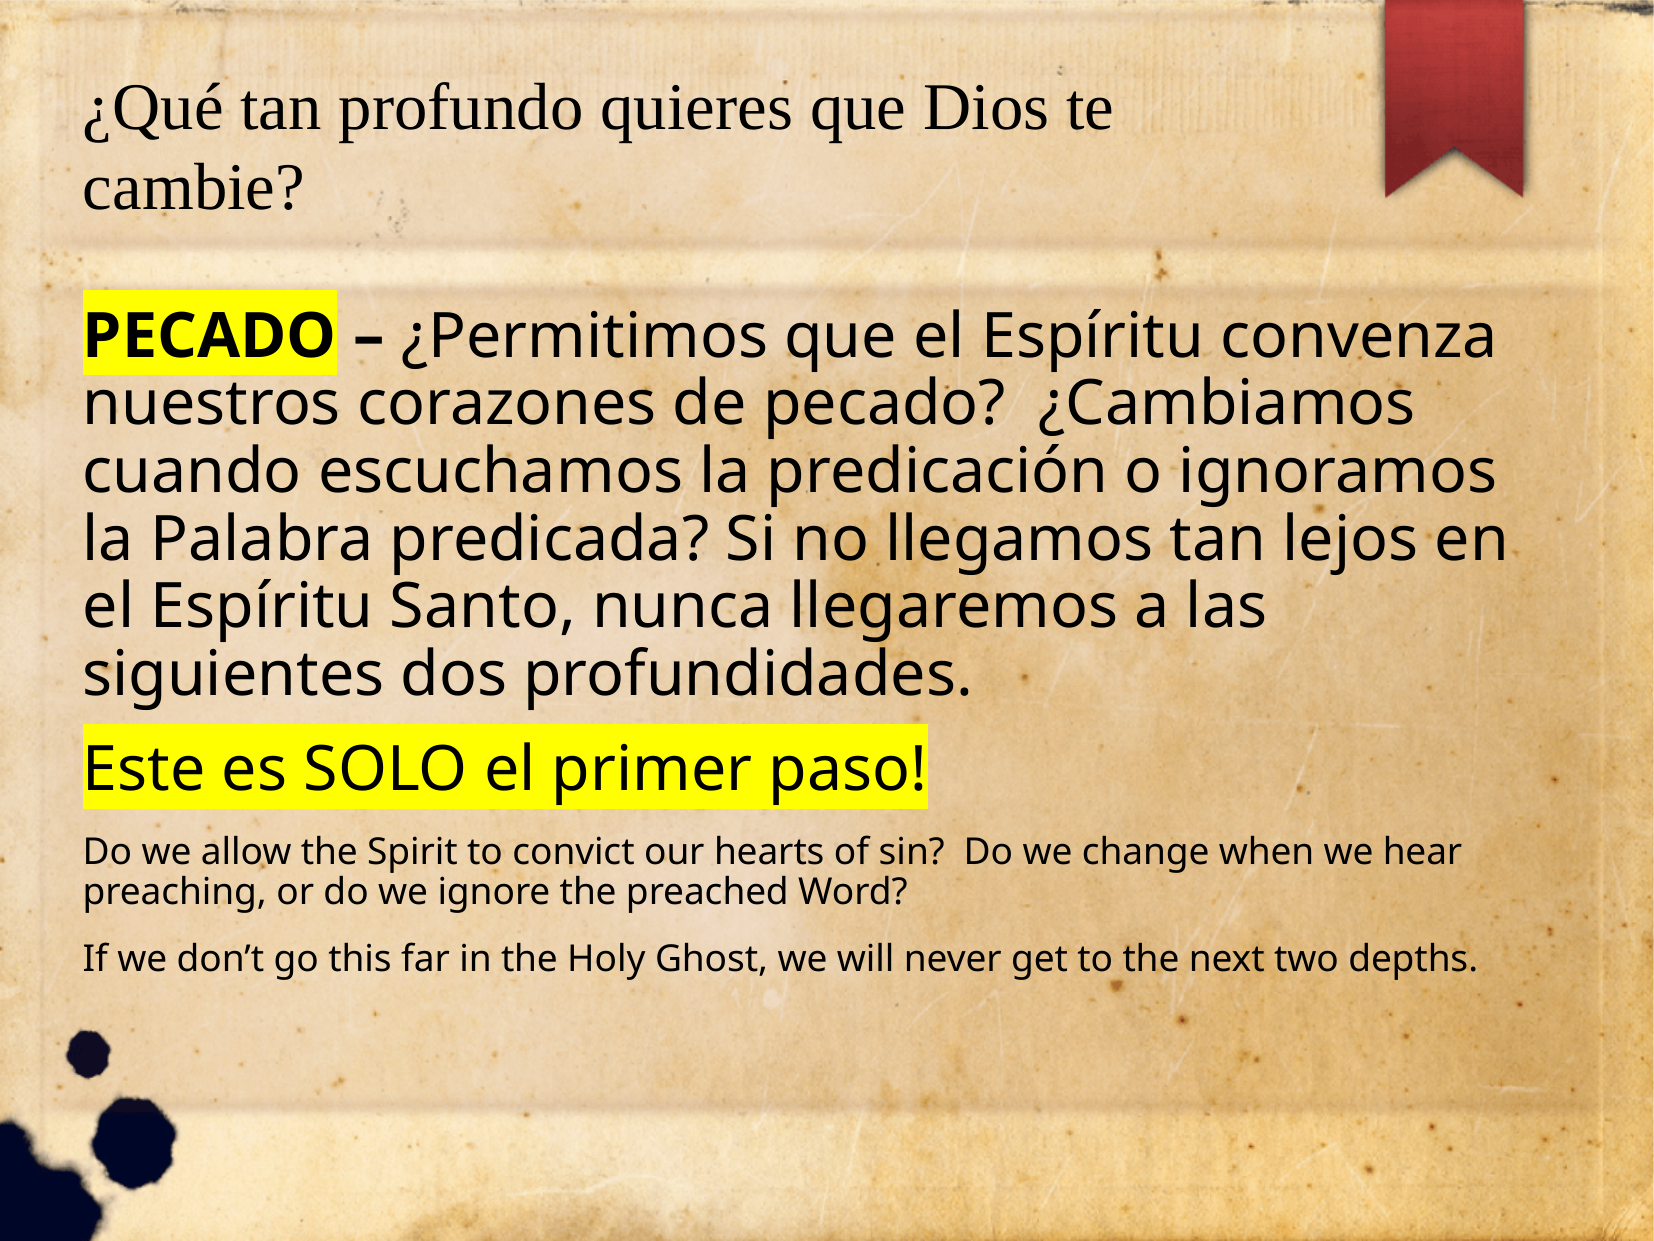

# ¿Qué tan profundo quieres que Dios te cambie?
PECADO – ¿Permitimos que el Espíritu convenza nuestros corazones de pecado? ¿Cambiamos cuando escuchamos la predicación o ignoramos la Palabra predicada? Si no llegamos tan lejos en el Espíritu Santo, nunca llegaremos a las siguientes dos profundidades.
Este es SOLO el primer paso!
Do we allow the Spirit to convict our hearts of sin? Do we change when we hear preaching, or do we ignore the preached Word?
If we don’t go this far in the Holy Ghost, we will never get to the next two depths.